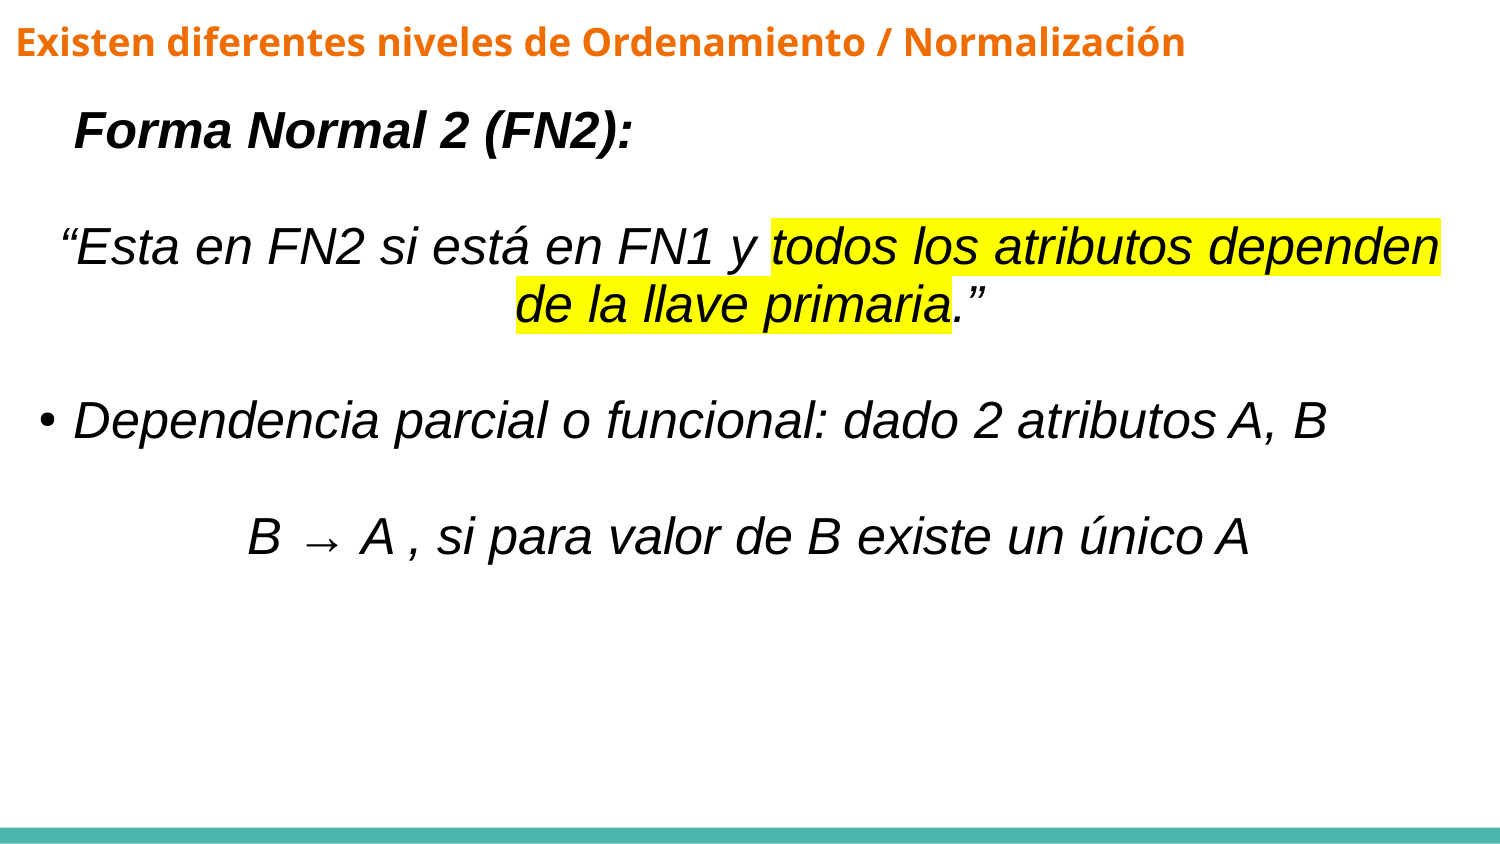

# Existen diferentes niveles de Ordenamiento / Normalización
Forma Normal 2 (FN2):
“Esta en FN2 si está en FN1 y todos los atributos dependen de la llave primaria.”
Dependencia parcial o funcional: dado 2 atributos A, B
B → A , si para valor de B existe un único A